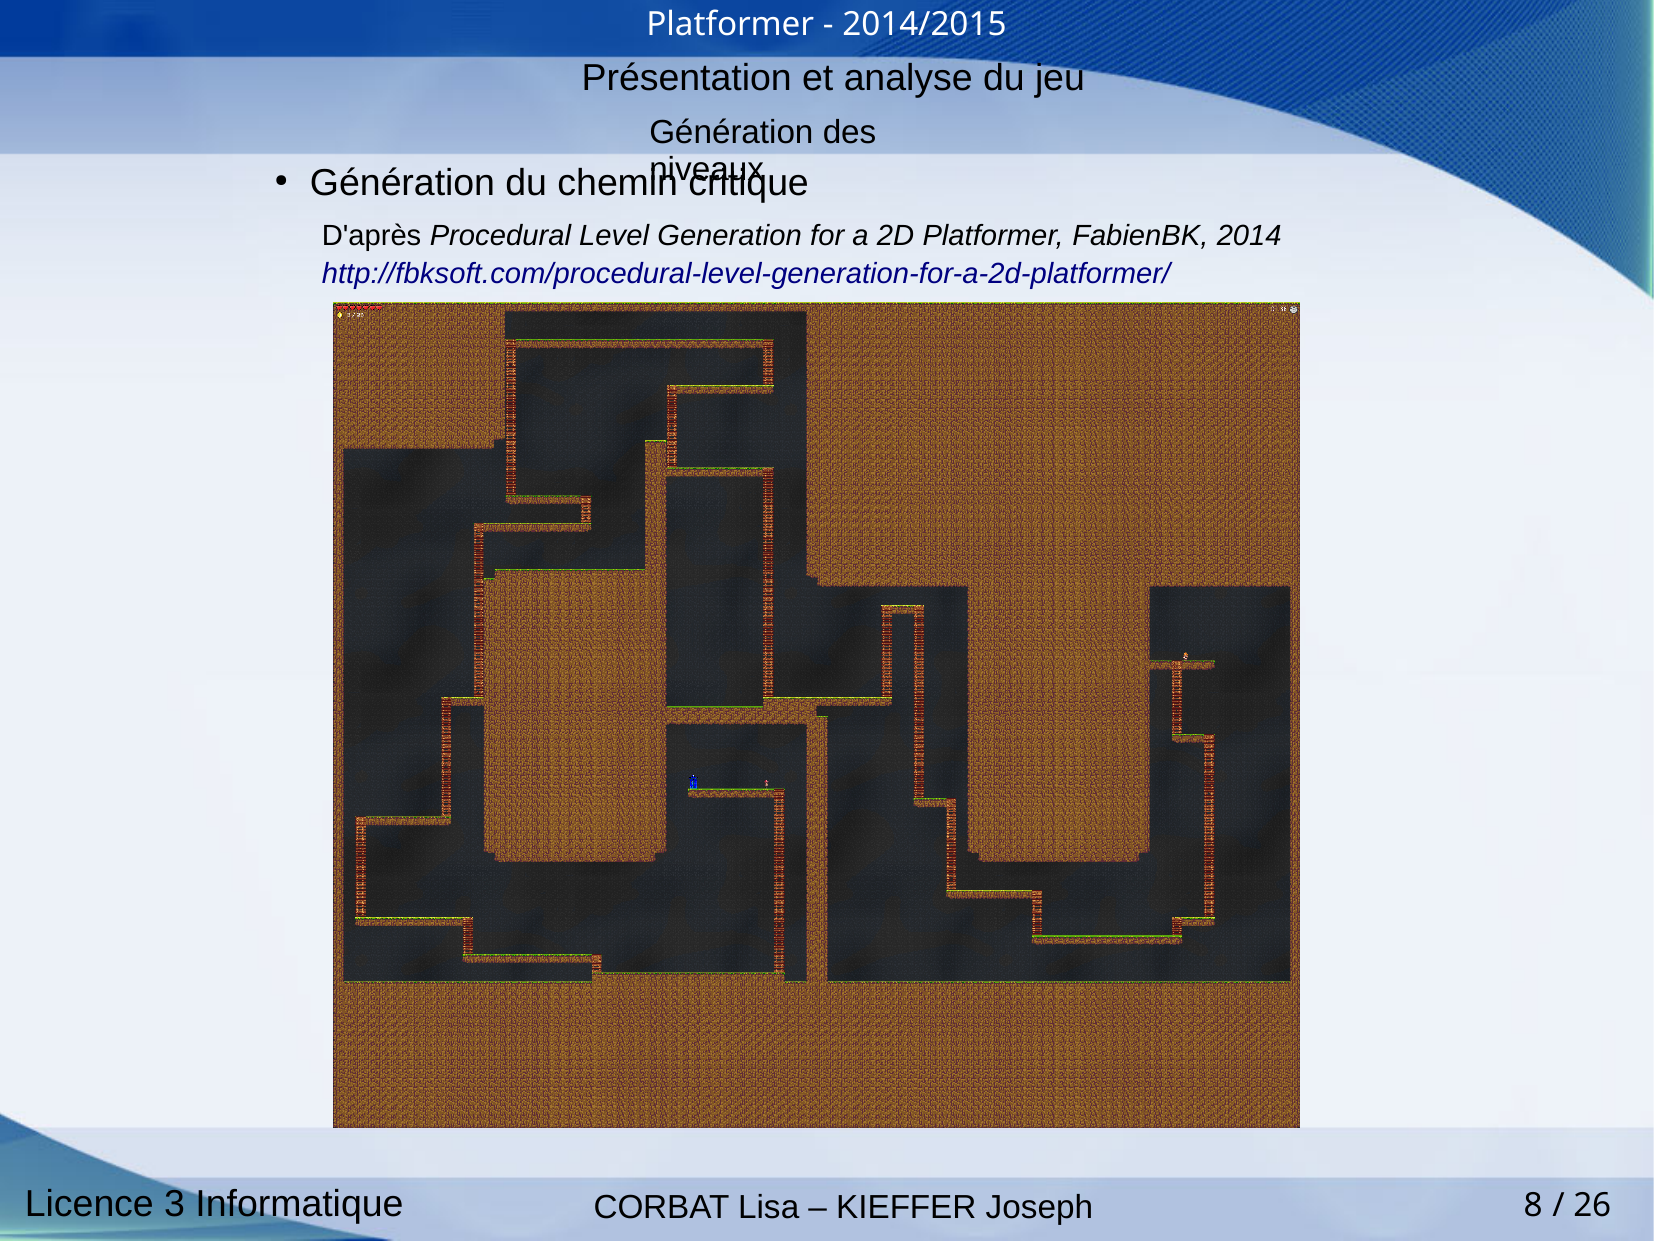

Platformer - 2014/2015
Présentation et analyse du jeu
Génération des niveaux
Génération du chemin critique
D'après Procedural Level Generation for a 2D Platformer, FabienBK, 2014
http://fbksoft.com/procedural-level-generation-for-a-2d-platformer/
8